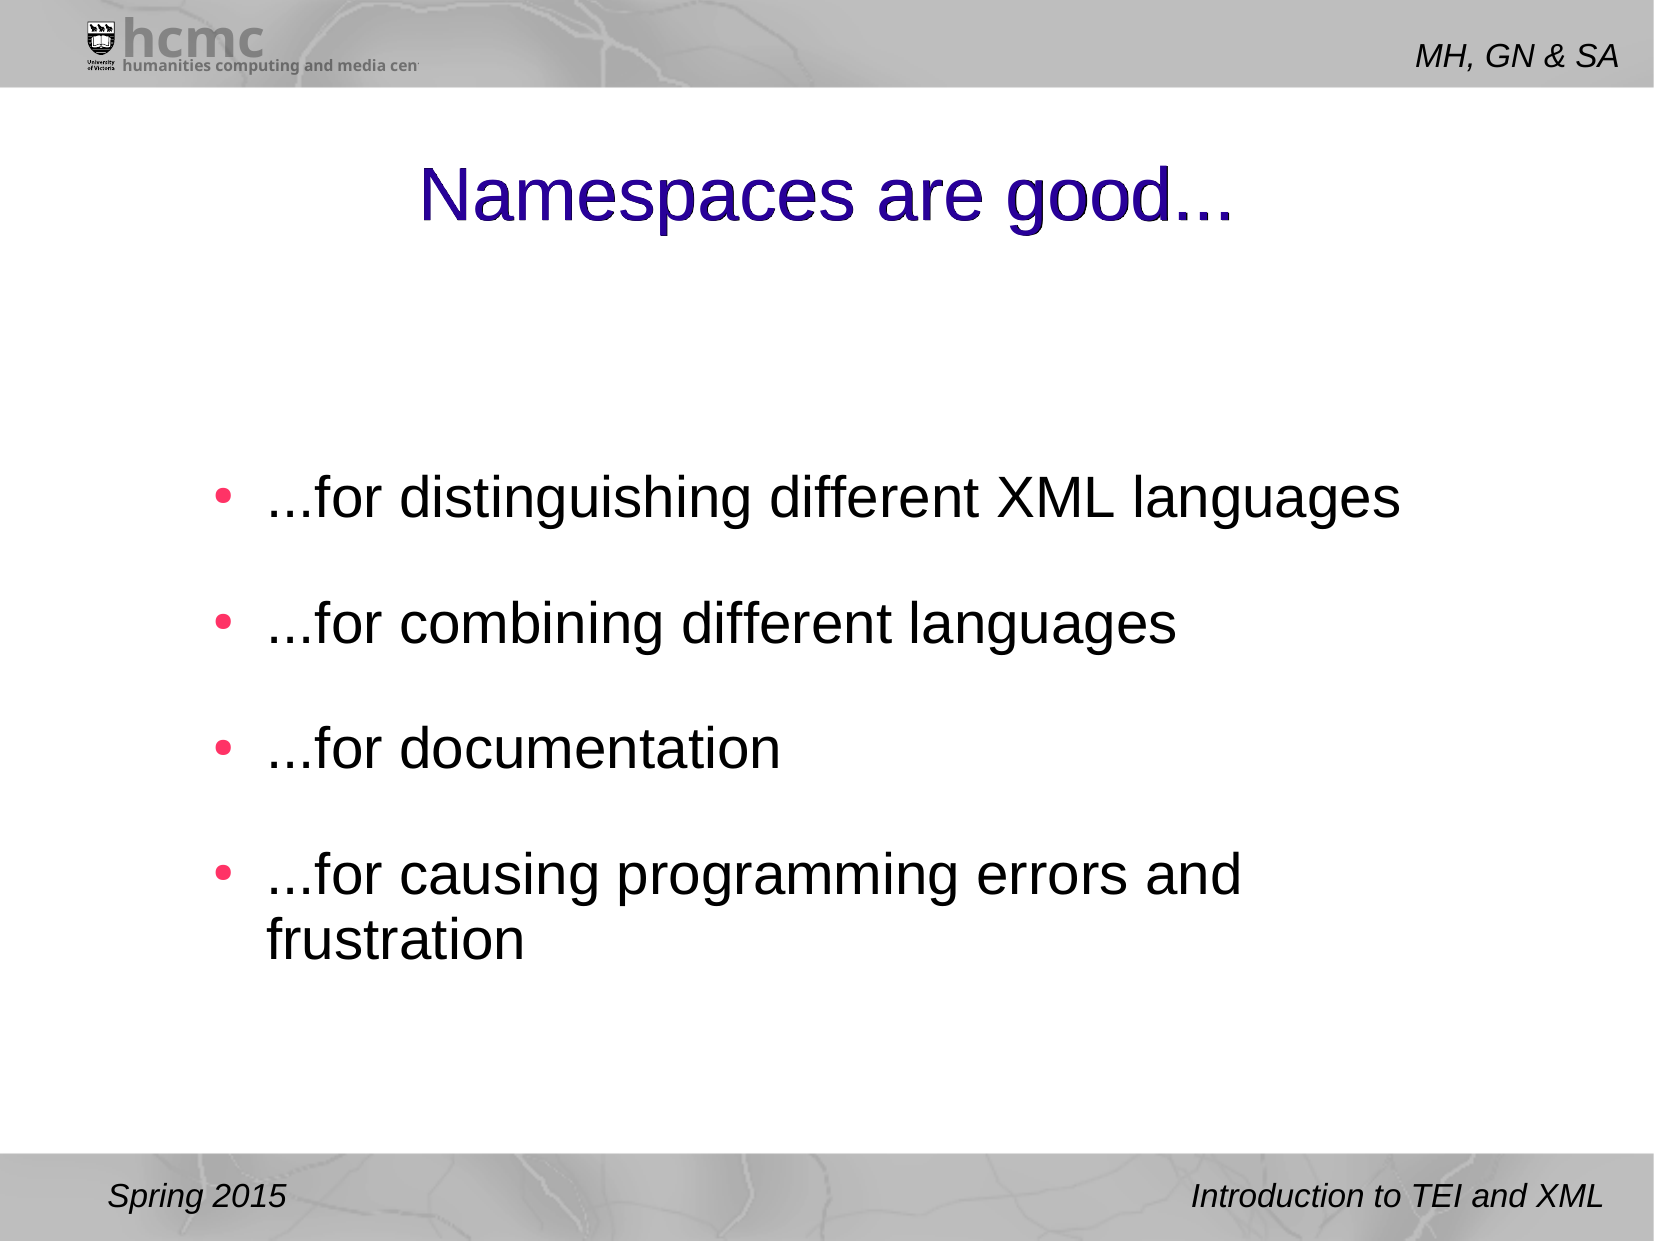

# Namespaces are good...
...for distinguishing different XML languages
...for combining different languages
...for documentation
...for causing programming errors and frustration